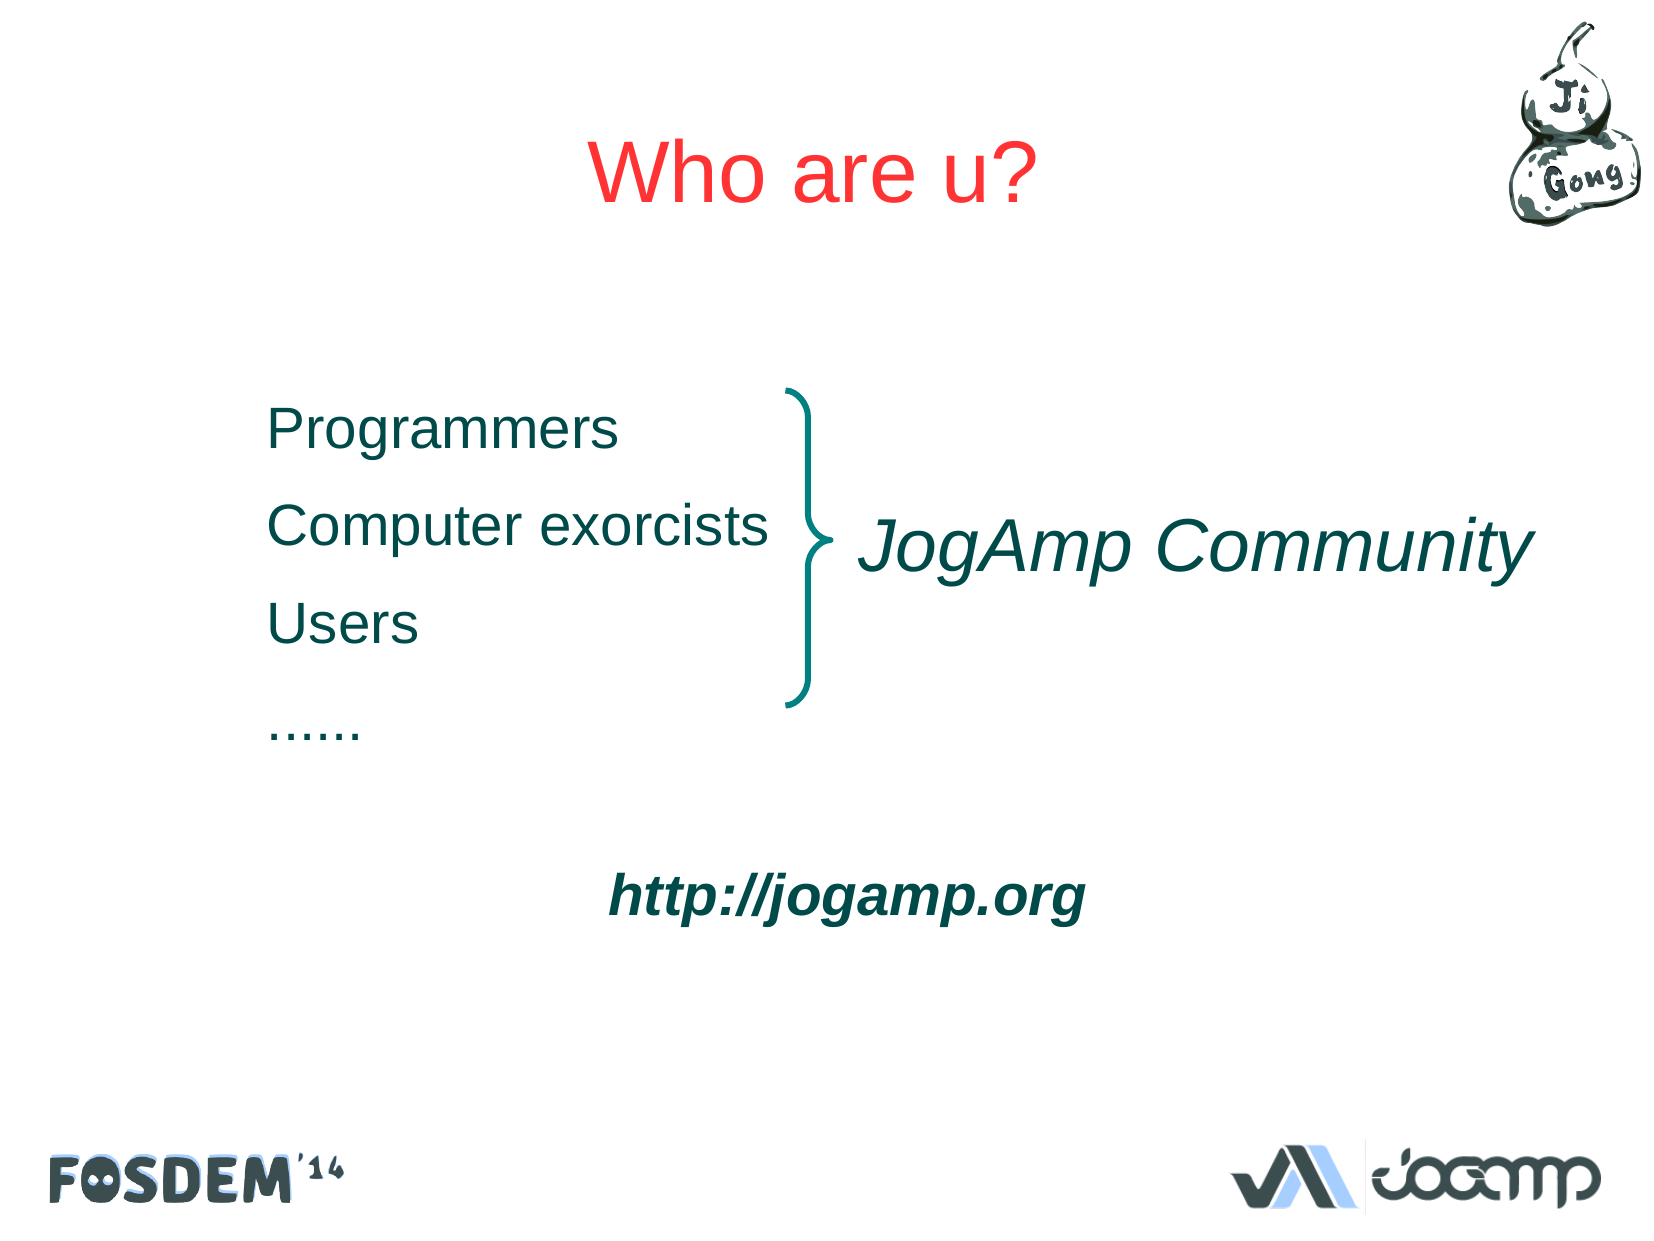

# Who are u?
Programmers
Computer exorcists
Users
......
JogAmp Community
http://jogamp.org